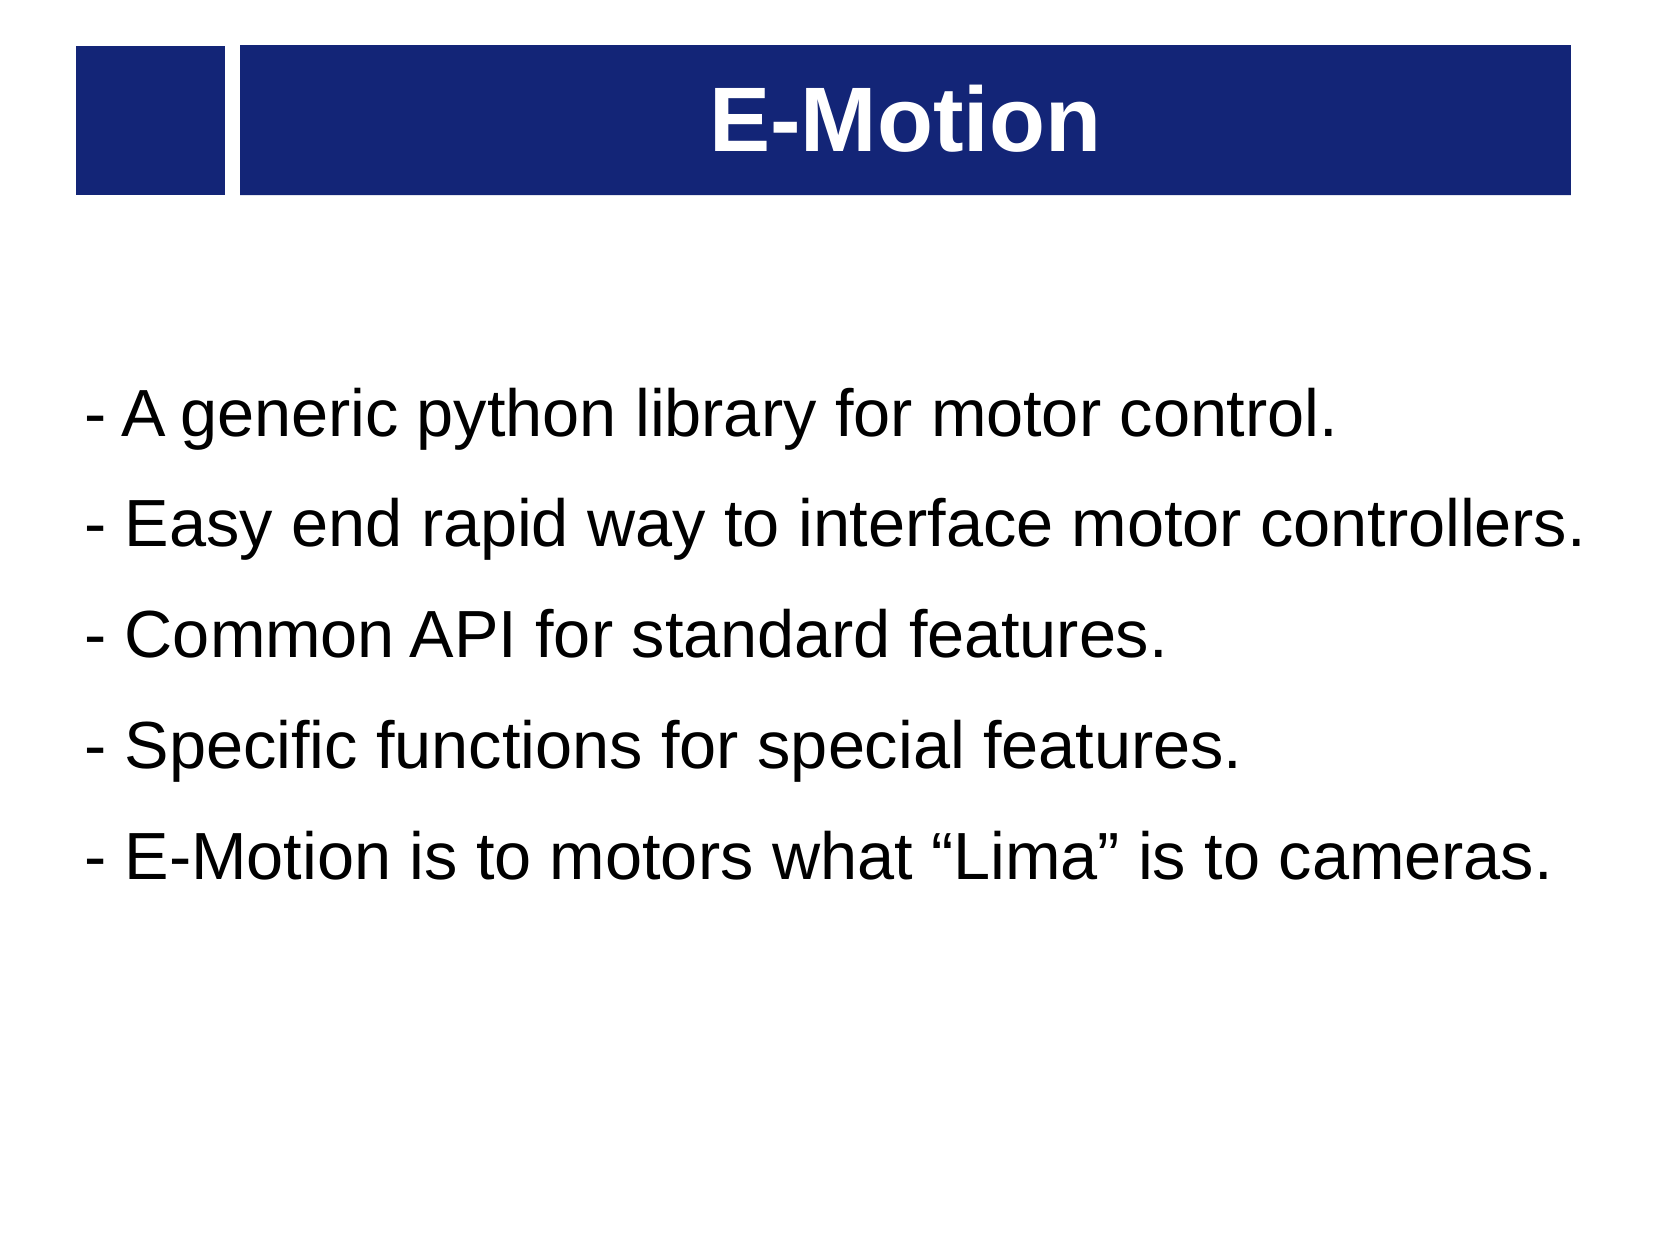

# E-Motion
- A generic python library for motor control.
- Easy end rapid way to interface motor controllers.
- Common API for standard features.
- Specific functions for special features.
- E-Motion is to motors what “Lima” is to cameras.